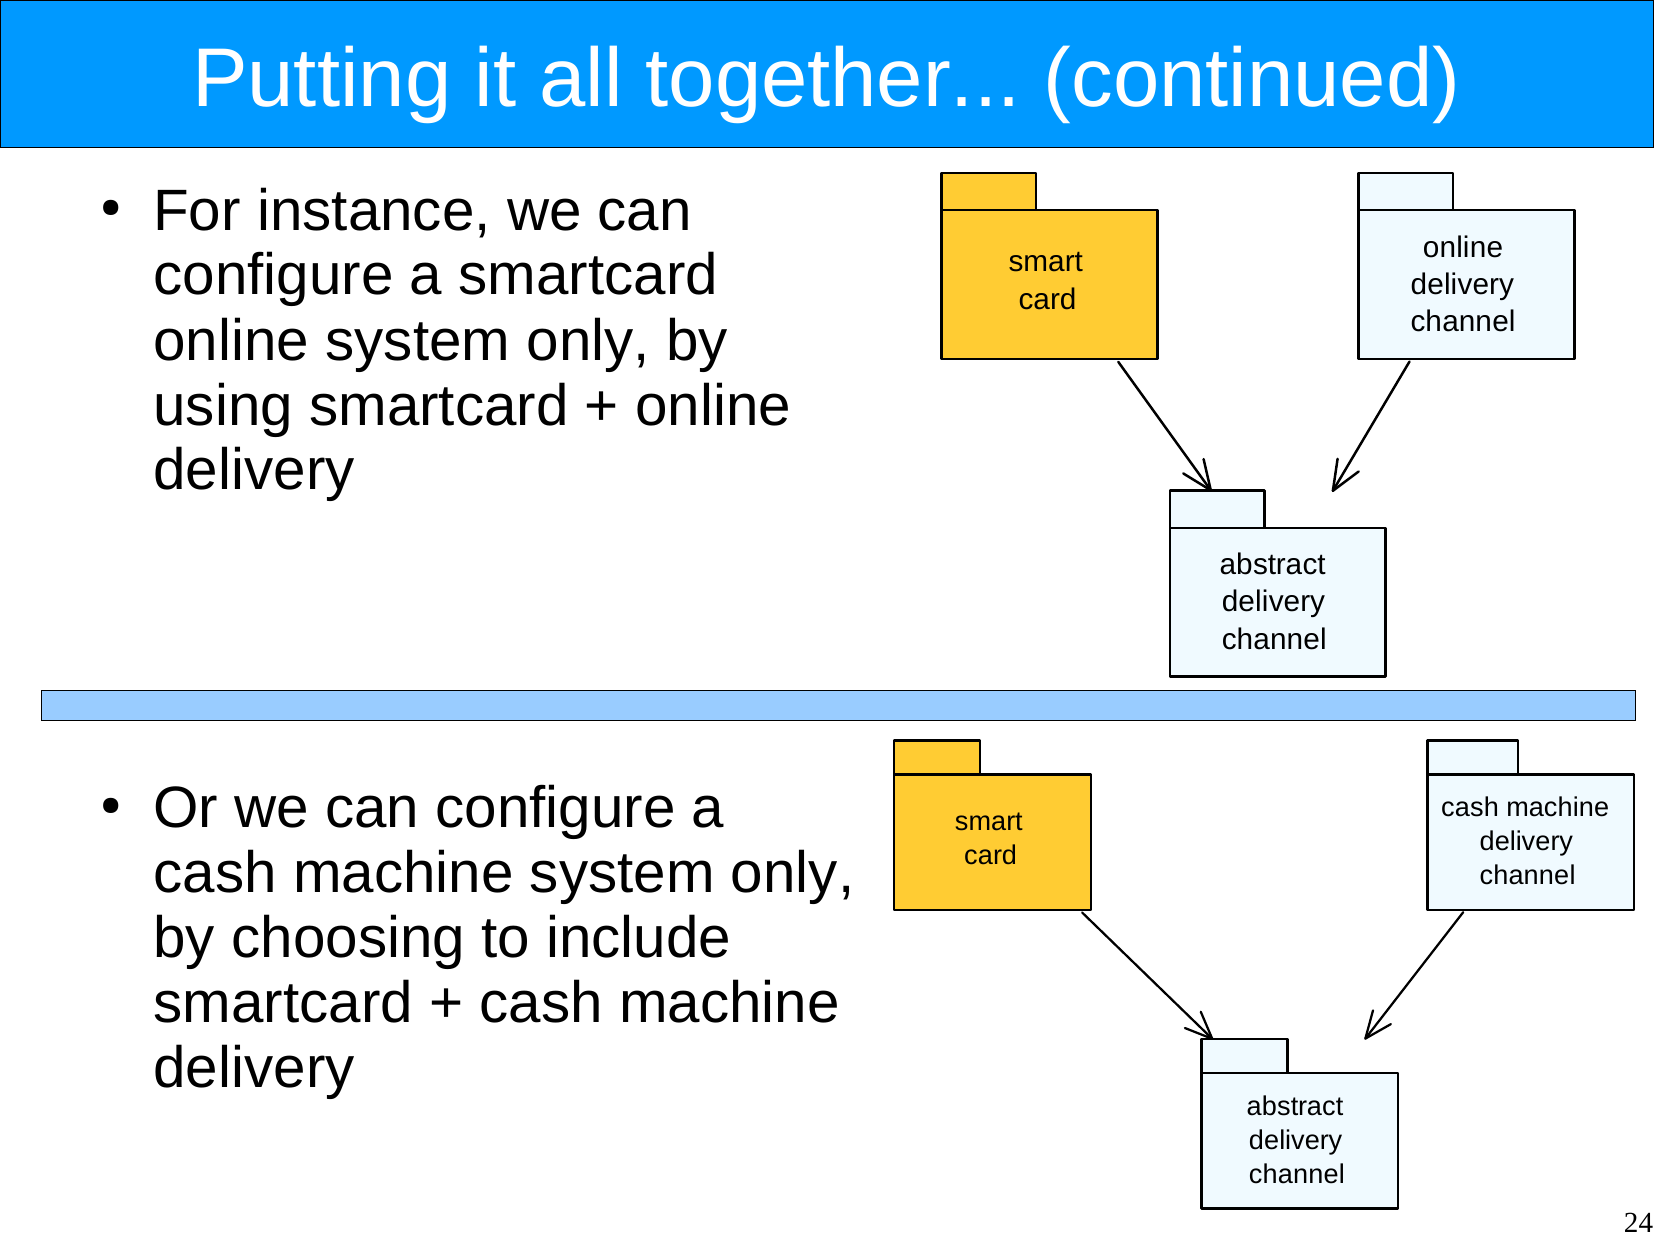

# Putting it all together... (continued)
For instance, we can configure a smartcard online system only, by using smartcard + online delivery
Or we can configure a cash machine system only, by choosing to include smartcard + cash machine delivery
24